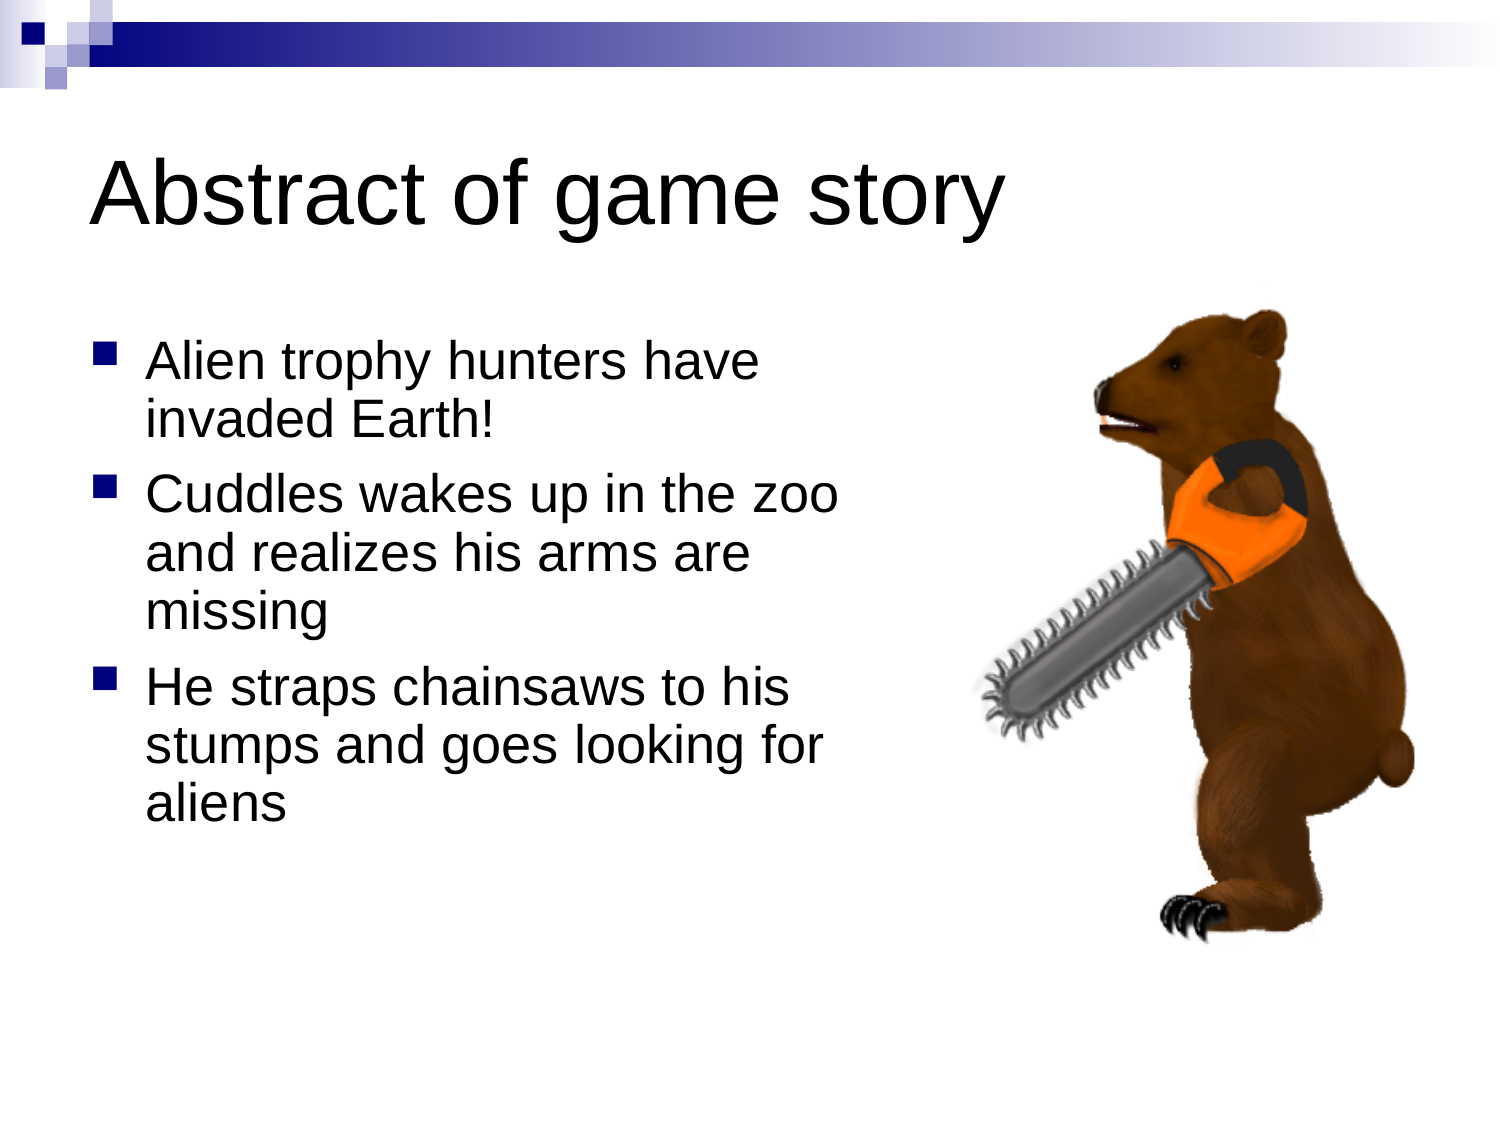

# Abstract of game story
Alien trophy hunters have invaded Earth!
Cuddles wakes up in the zoo and realizes his arms are missing
He straps chainsaws to his stumps and goes looking for aliens